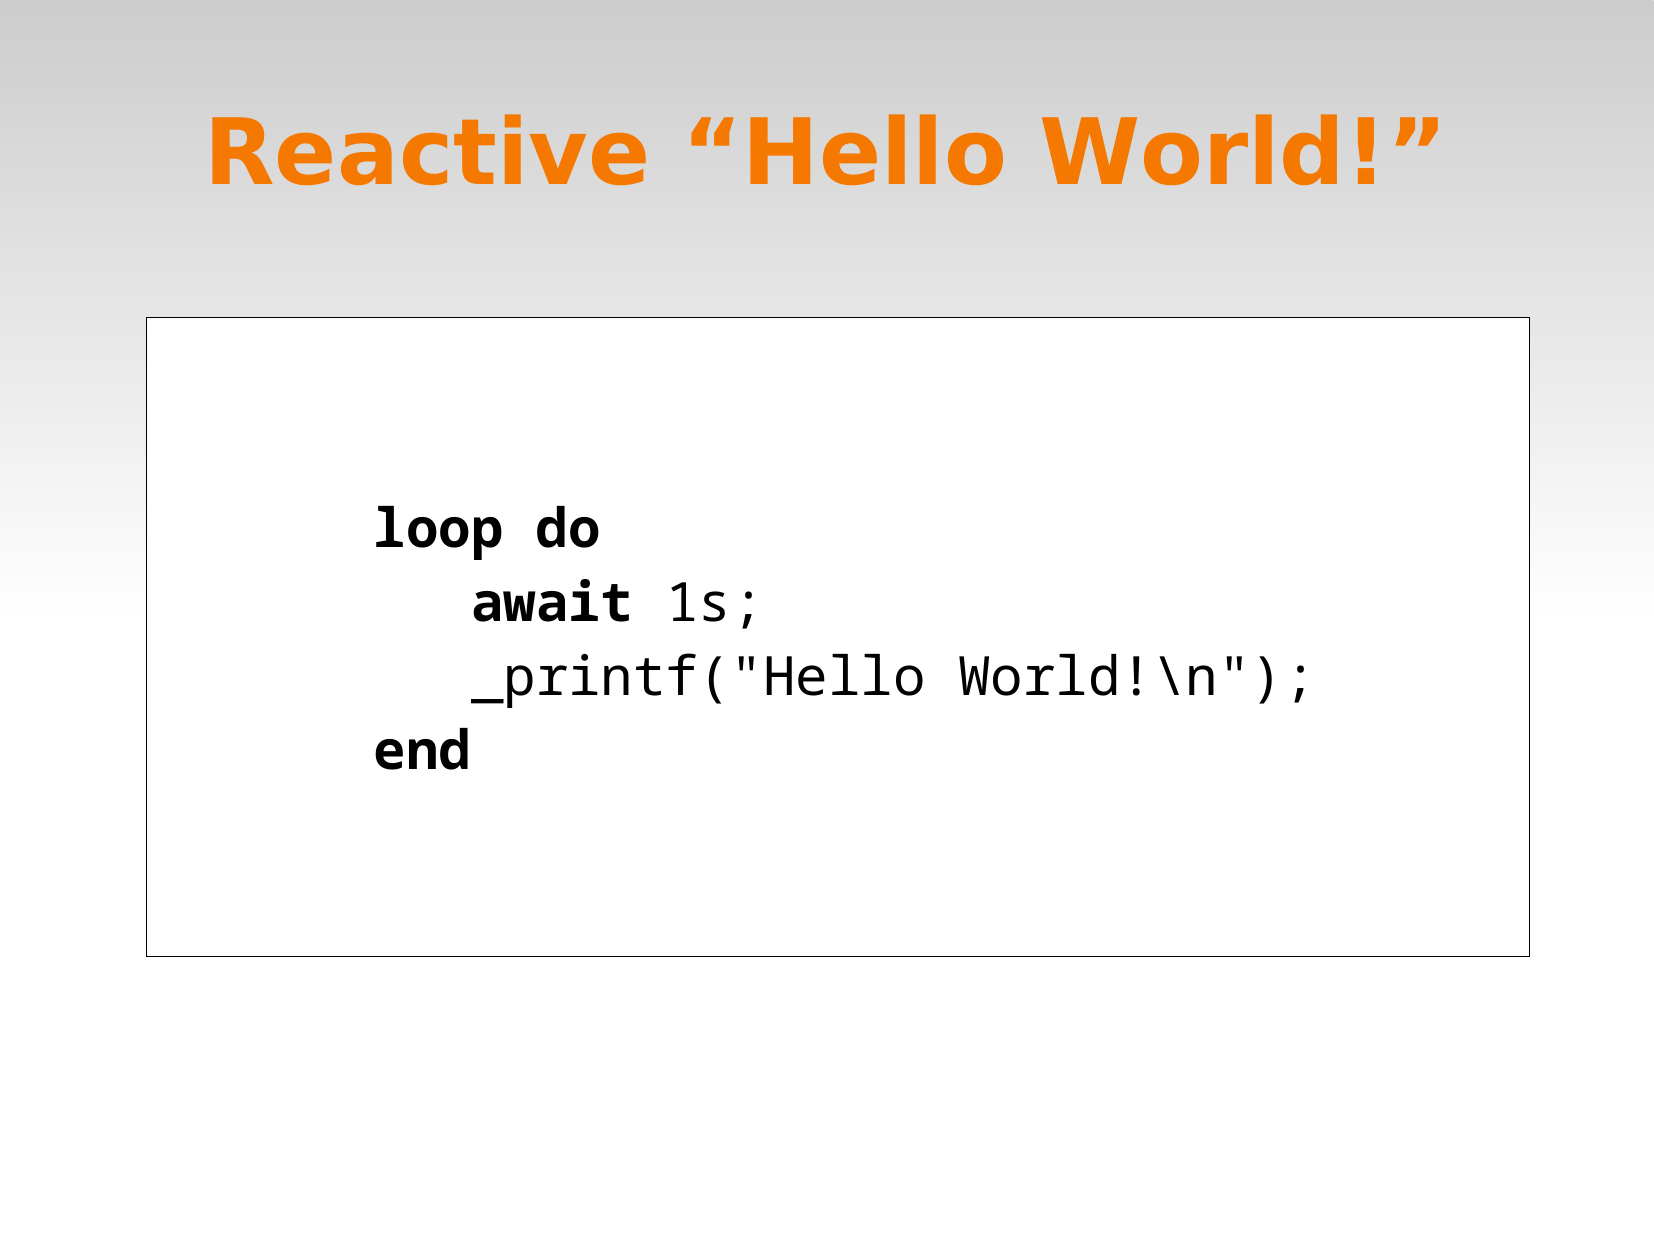

# Reactive “Hello World!”
 loop do
 await 1s;
 _printf("Hello World!\n");
 end